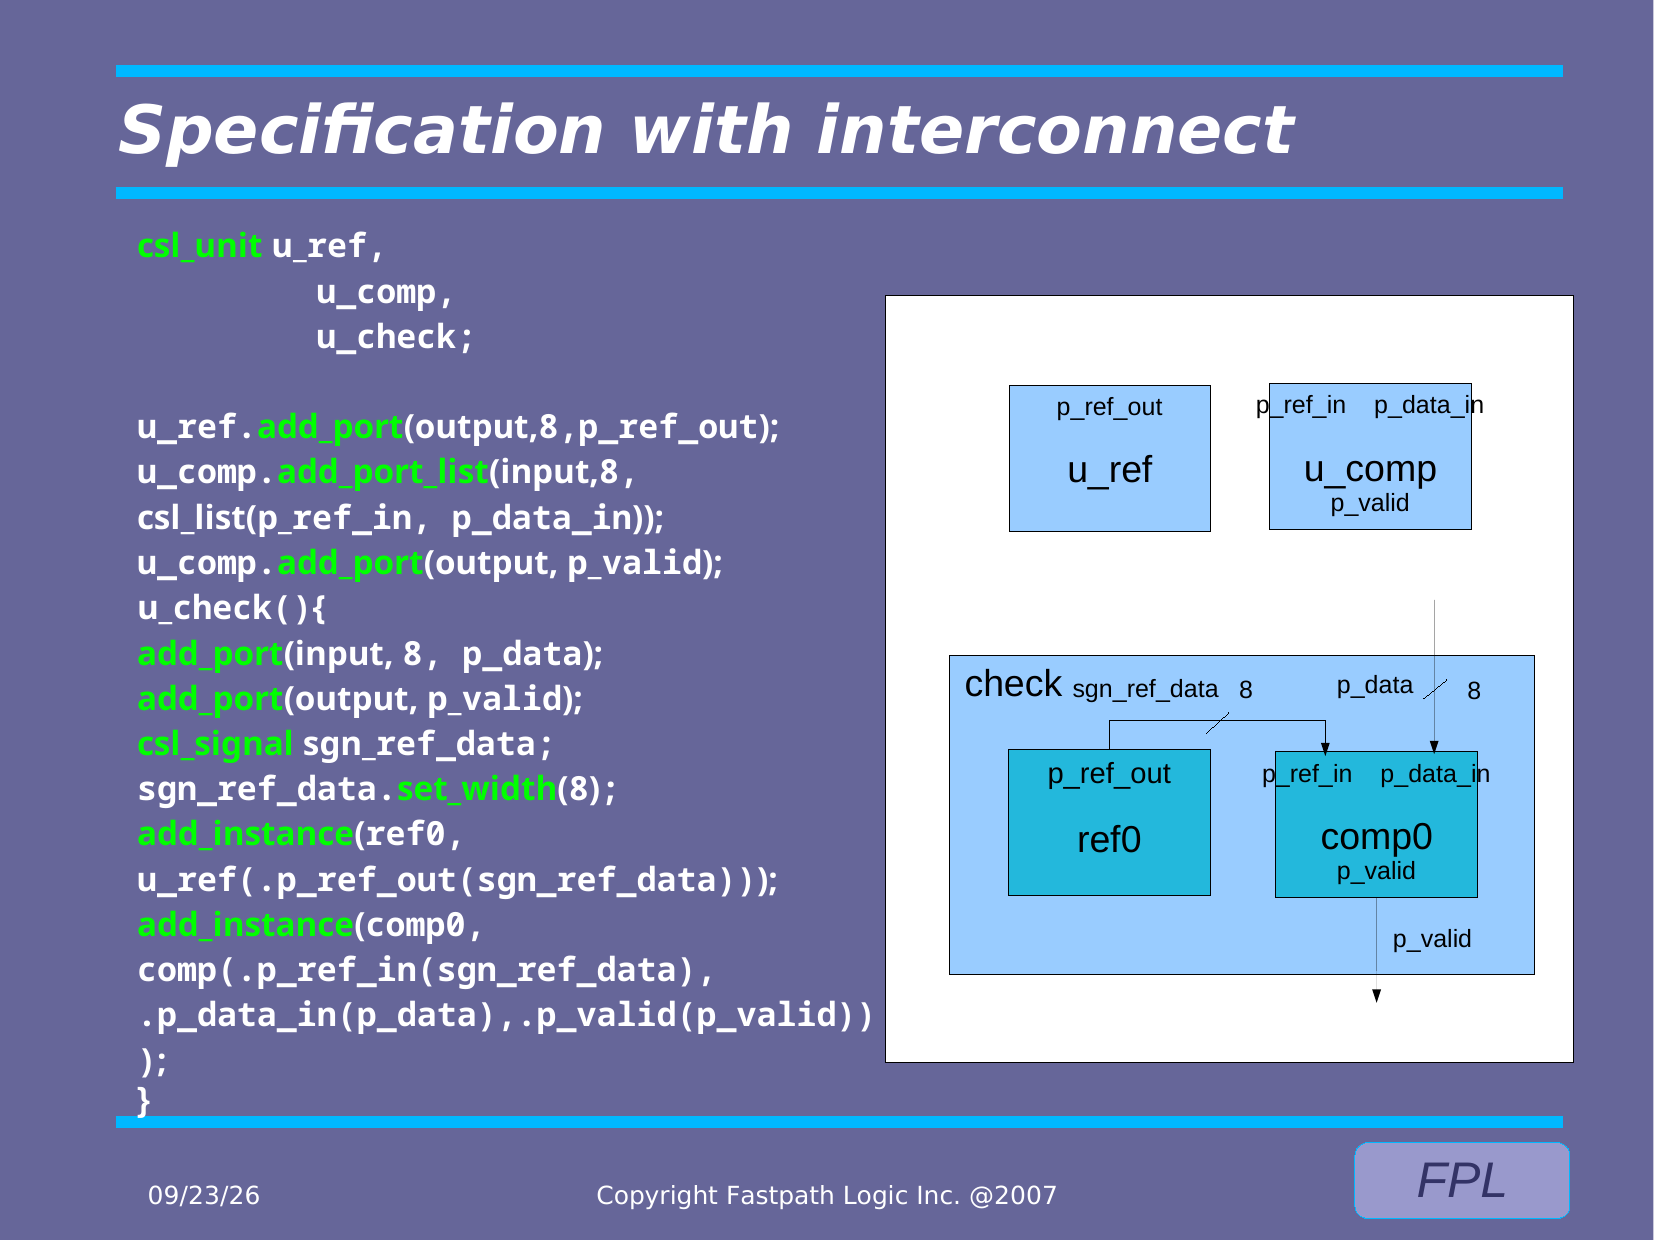

# Specification with interconnect
csl_unit u_ref,
 u_comp,
 u_check;
u_ref.add_port(output,8,p_ref_out);
u_comp.add_port_list(input,8,
csl_list(p_ref_in, p_data_in));
u_comp.add_port(output, p_valid);
u_check(){
add_port(input, 8, p_data);
add_port(output, p_valid);
csl_signal sgn_ref_data;
sgn_ref_data.set_width(8);
add_instance(ref0,
u_ref(.p_ref_out(sgn_ref_data)));
add_instance(comp0,
comp(.p_ref_in(sgn_ref_data),
.p_data_in(p_data),.p_valid(p_valid))
);
}
p_ref_in p_data_in
u_comp
p_valid
p_ref_out
u_ref
check
p_data
sgn_ref_data
8
8
p_ref_out
ref0
p_ref_in p_data_in
comp0
p_valid
p_valid
Copyright Fastpath Logic Inc. @2007